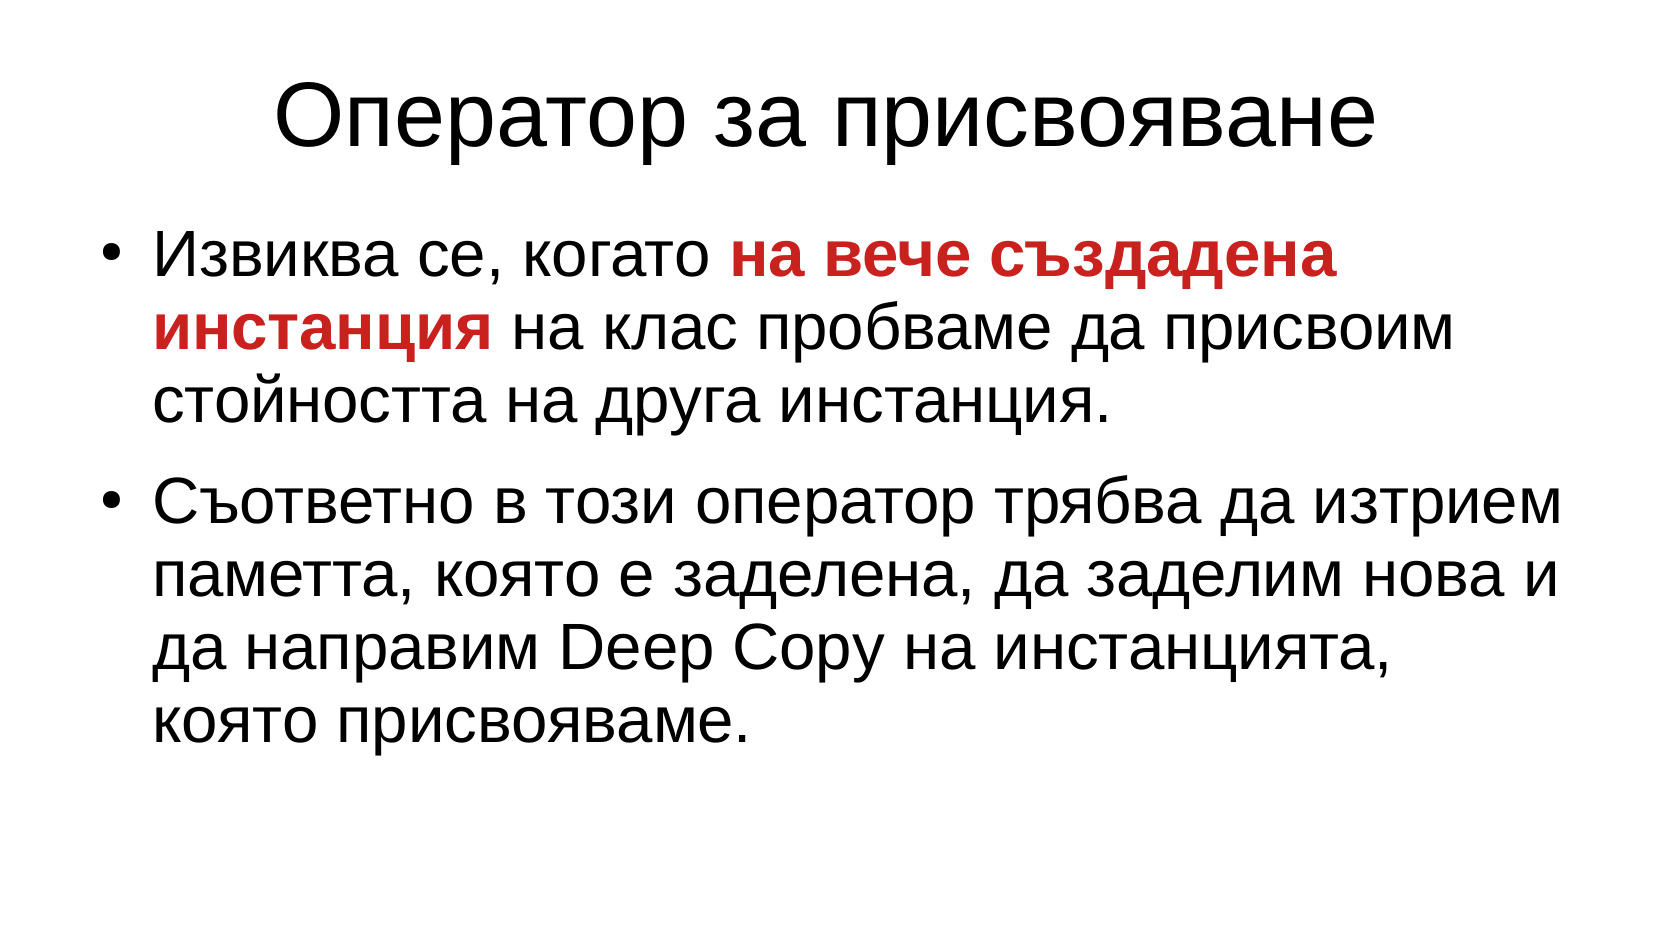

# Оператор за присвояване
Извиква се, когато на вече създадена инстанция на клас пробваме да присвоим стойността на друга инстанция.
Съответно в този оператор трябва да изтрием паметта, която е заделена, да заделим нова и да направим Deep Copy на инстанцията, която присвояваме.